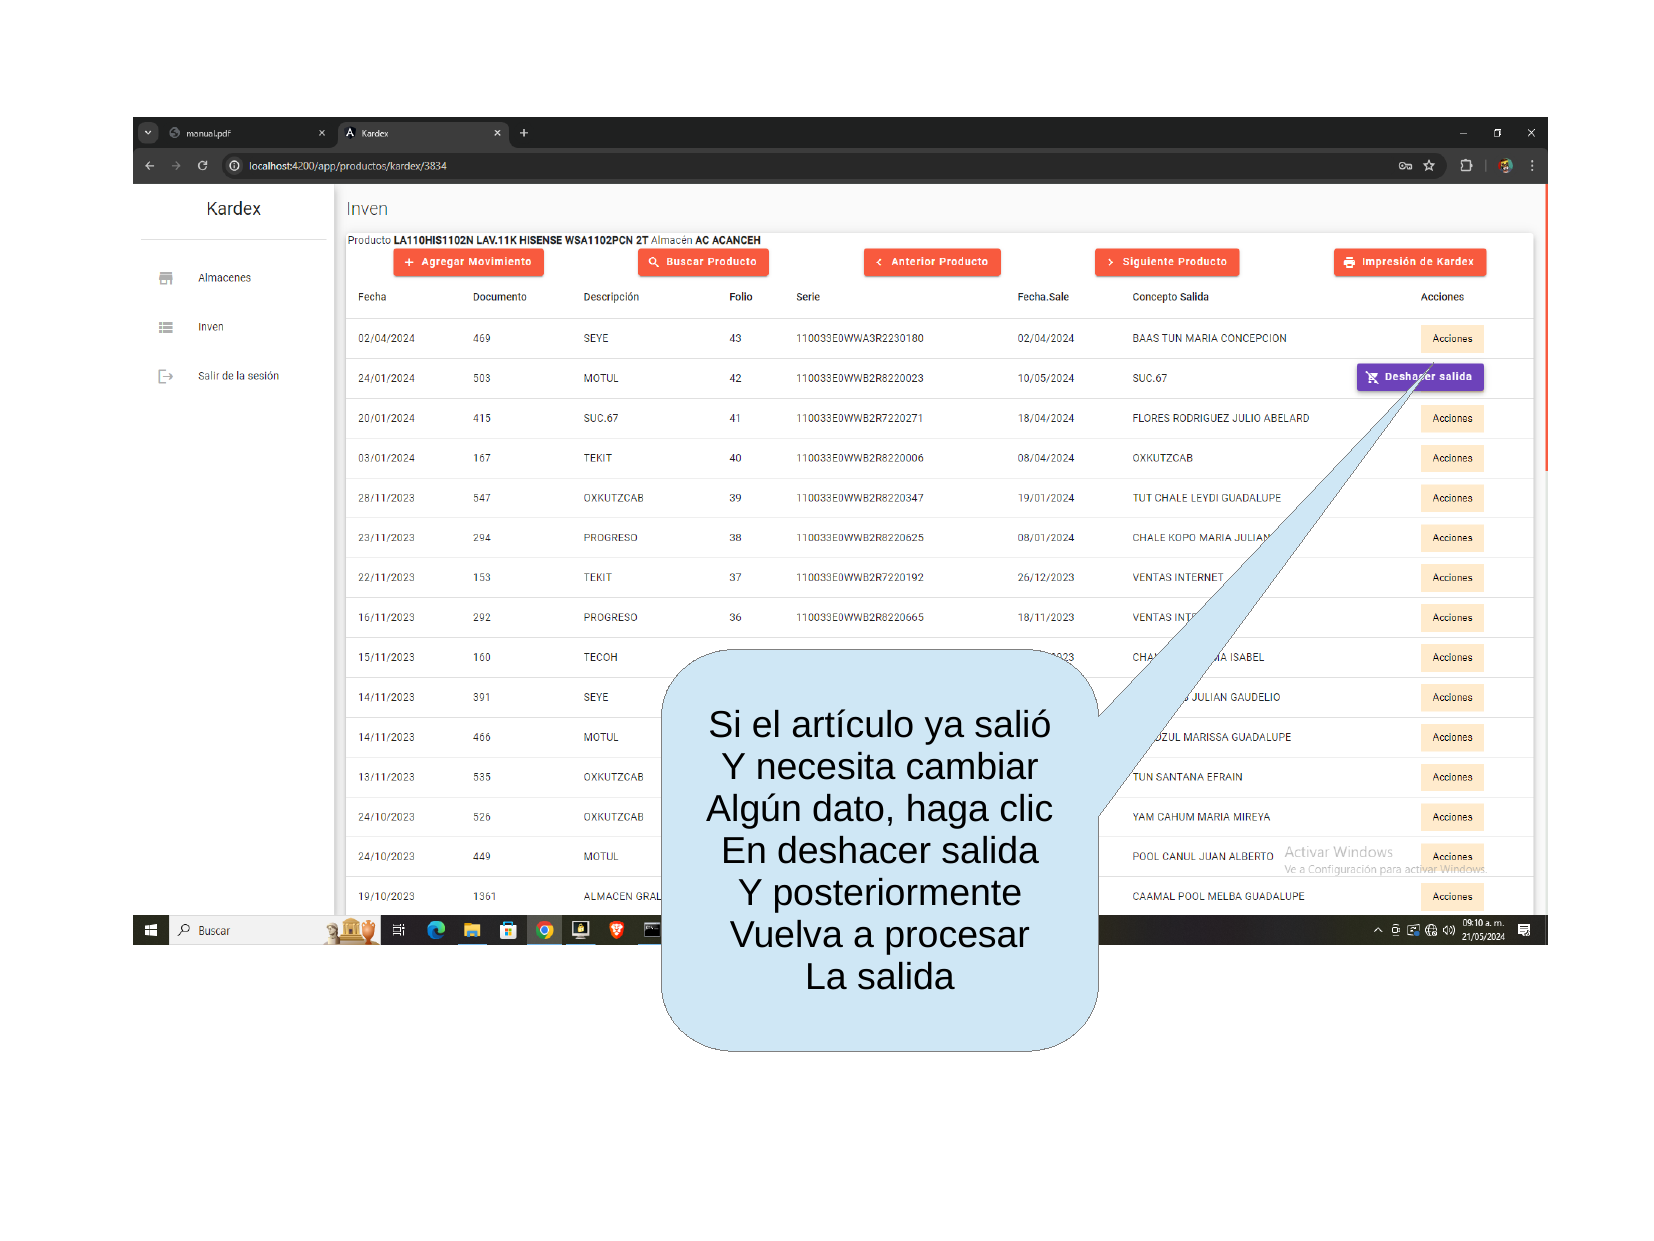

Si el artículo ya salió
Y necesita cambiar
Algún dato, haga clic
En deshacer salida
Y posteriormente
Vuelva a procesar
La salida